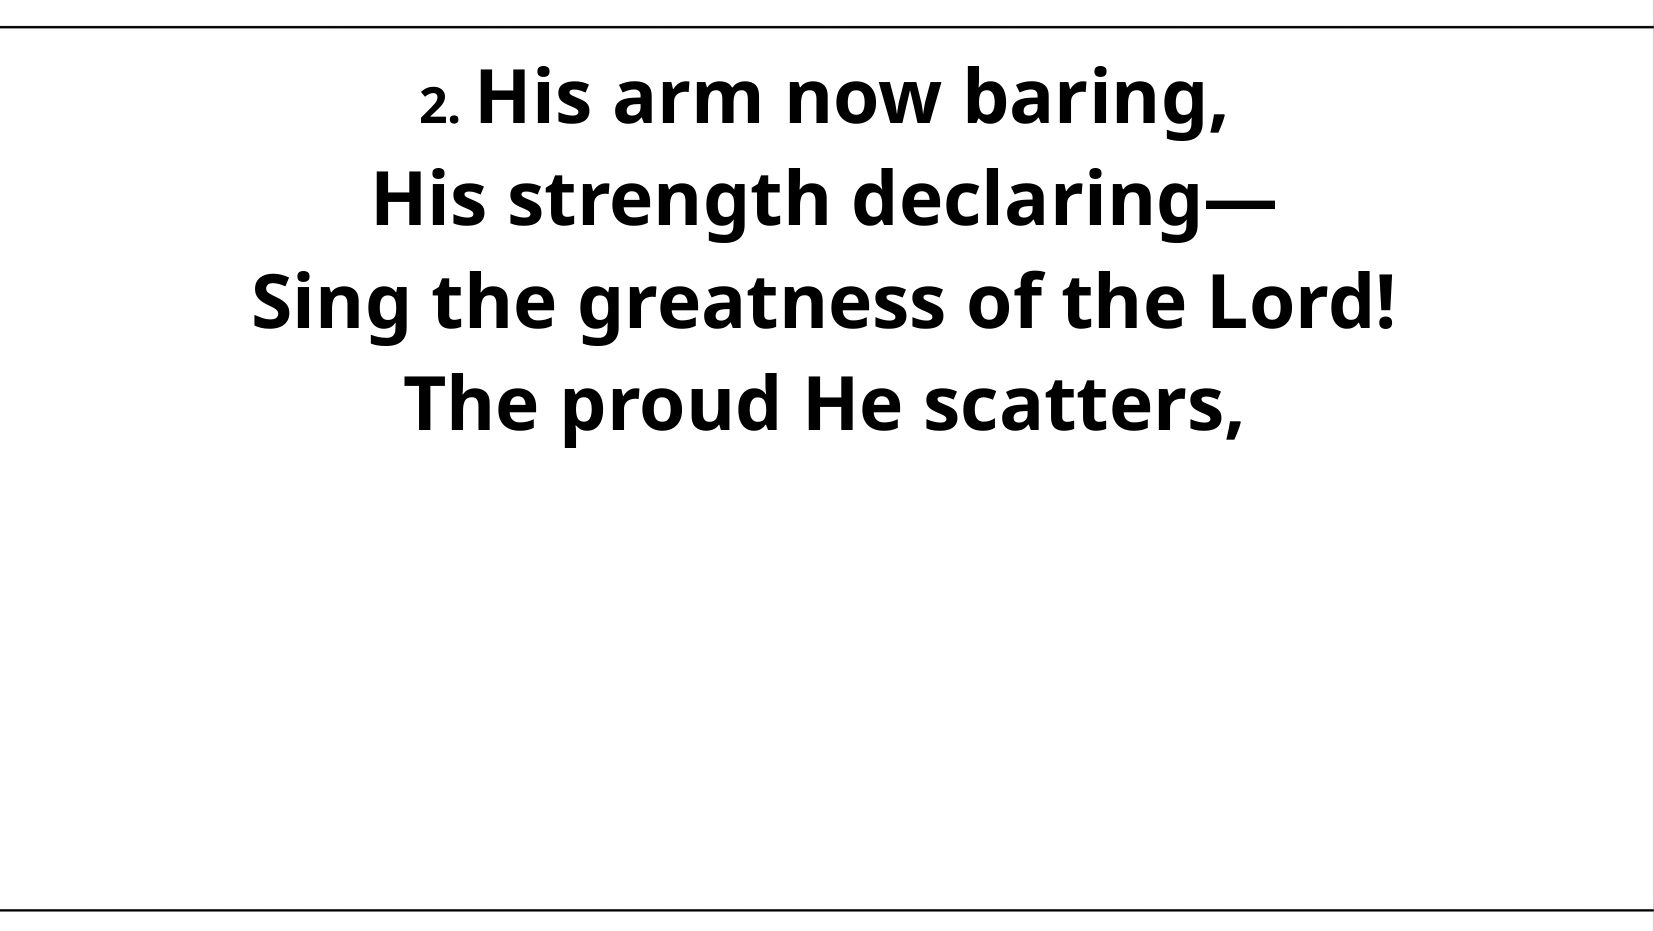

2. His arm now baring,
His strength declaring—
Sing the greatness of the Lord!
The proud He scatters,